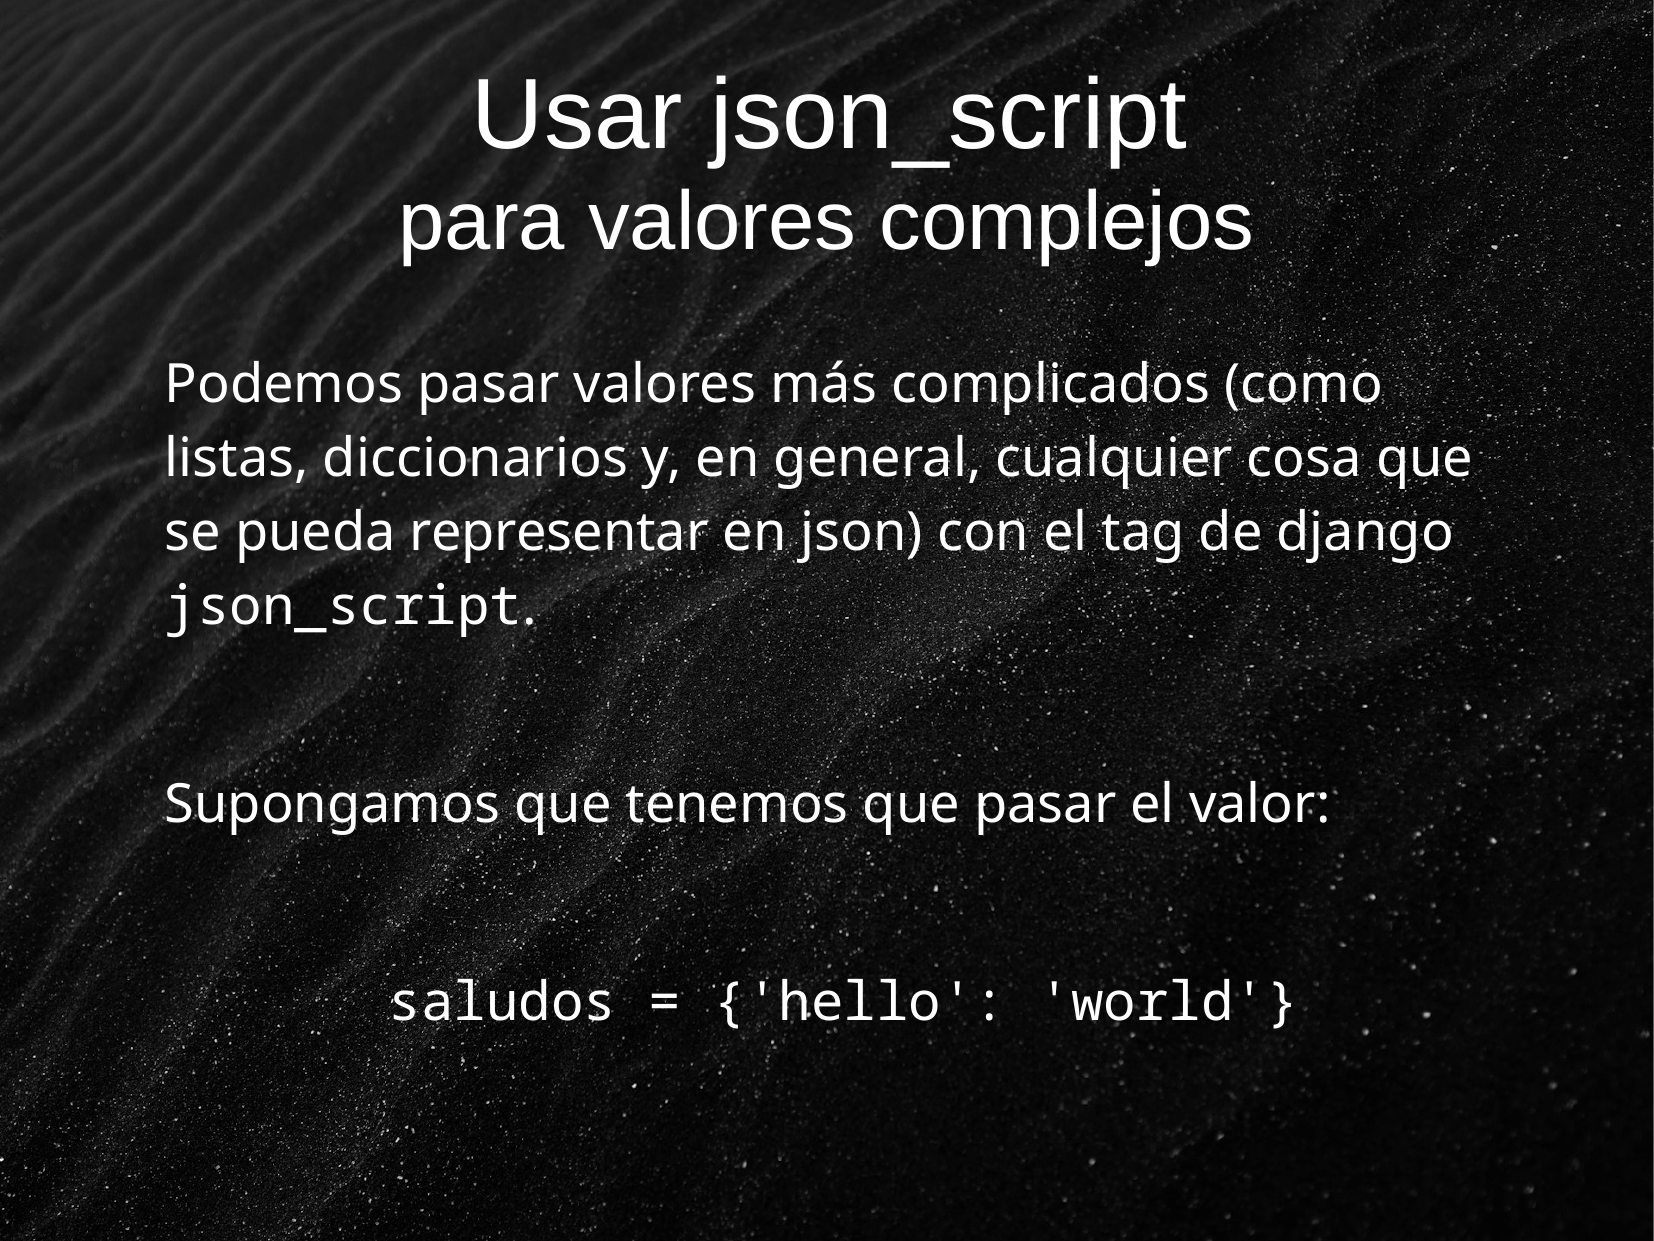

# Usar json_script para valores complejos
Podemos pasar valores más complicados (como listas, diccionarios y, en general, cualquier cosa que se pueda representar en json) con el tag de django json_script.
Supongamos que tenemos que pasar el valor:
saludos = {'hello': 'world'}